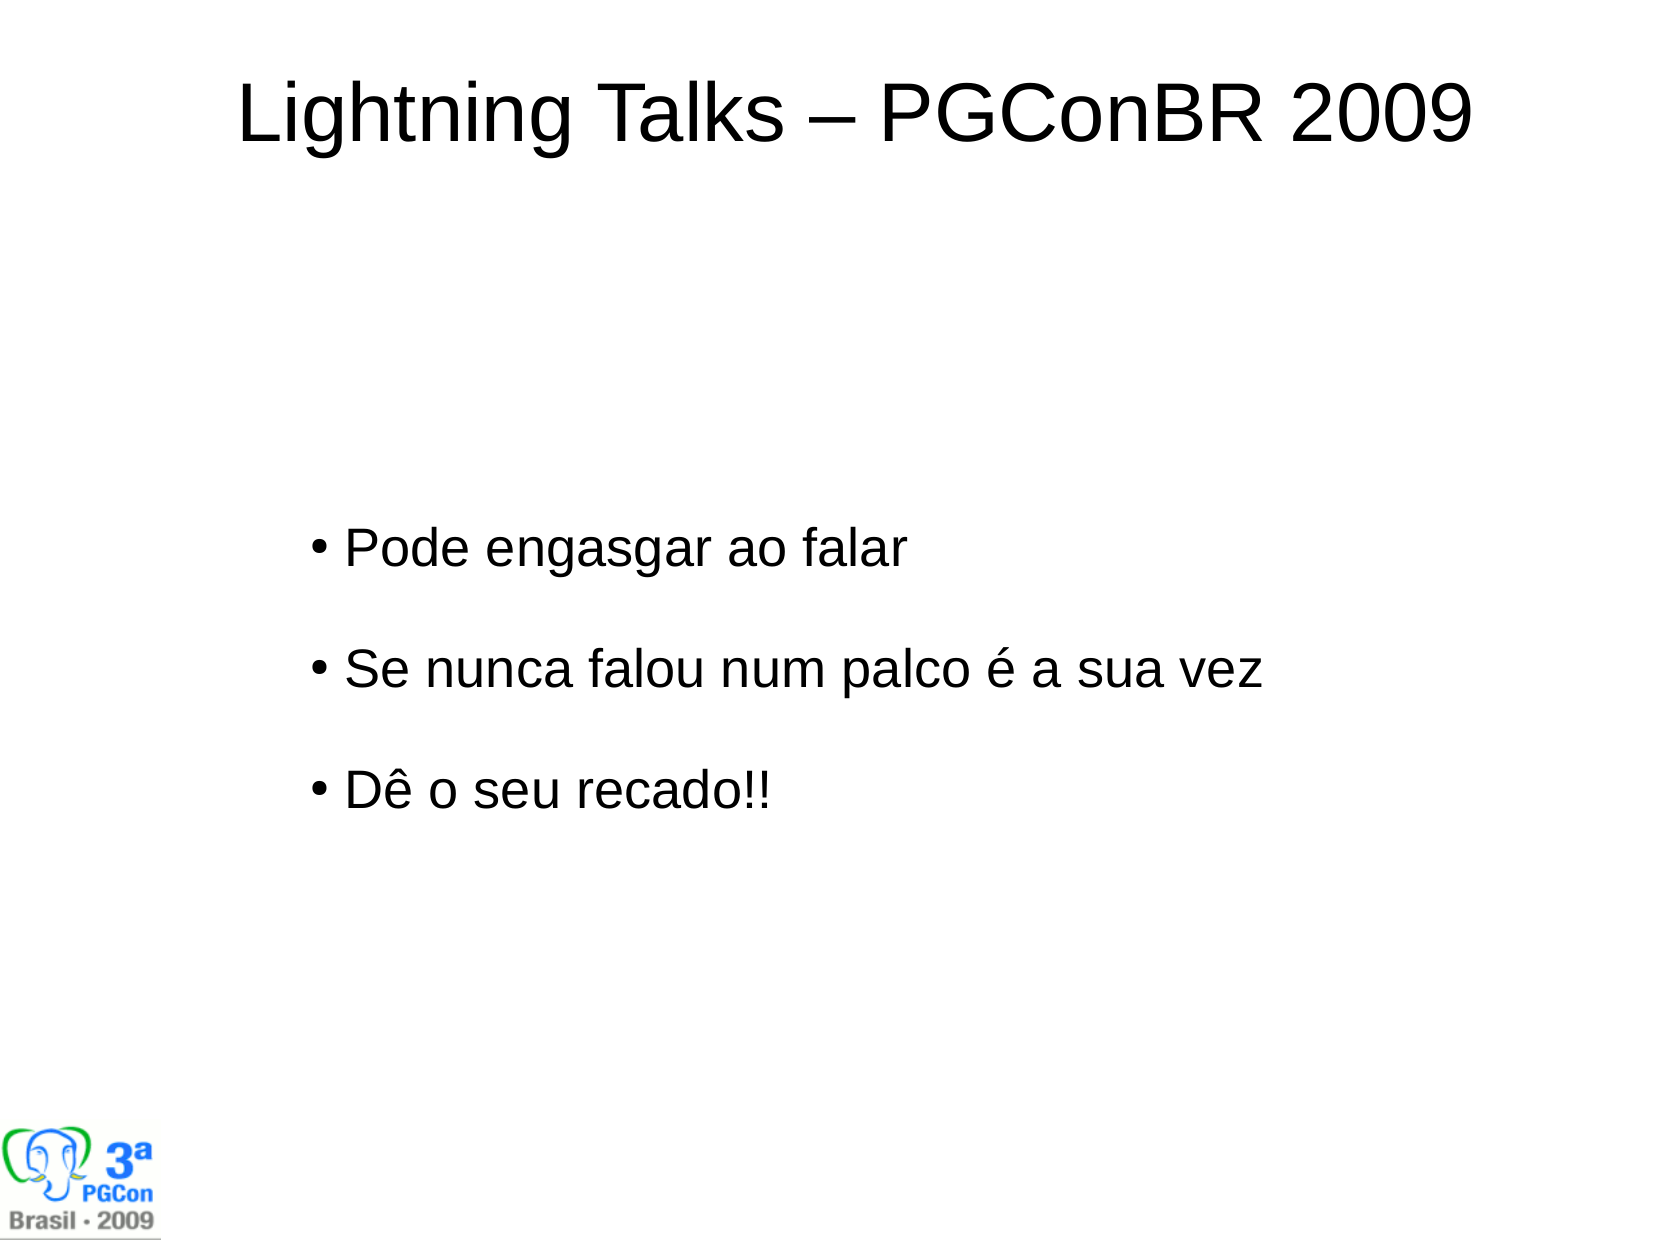

Lightning Talks – PGConBR 2009
 Pode engasgar ao falar
 Se nunca falou num palco é a sua vez
 Dê o seu recado!!